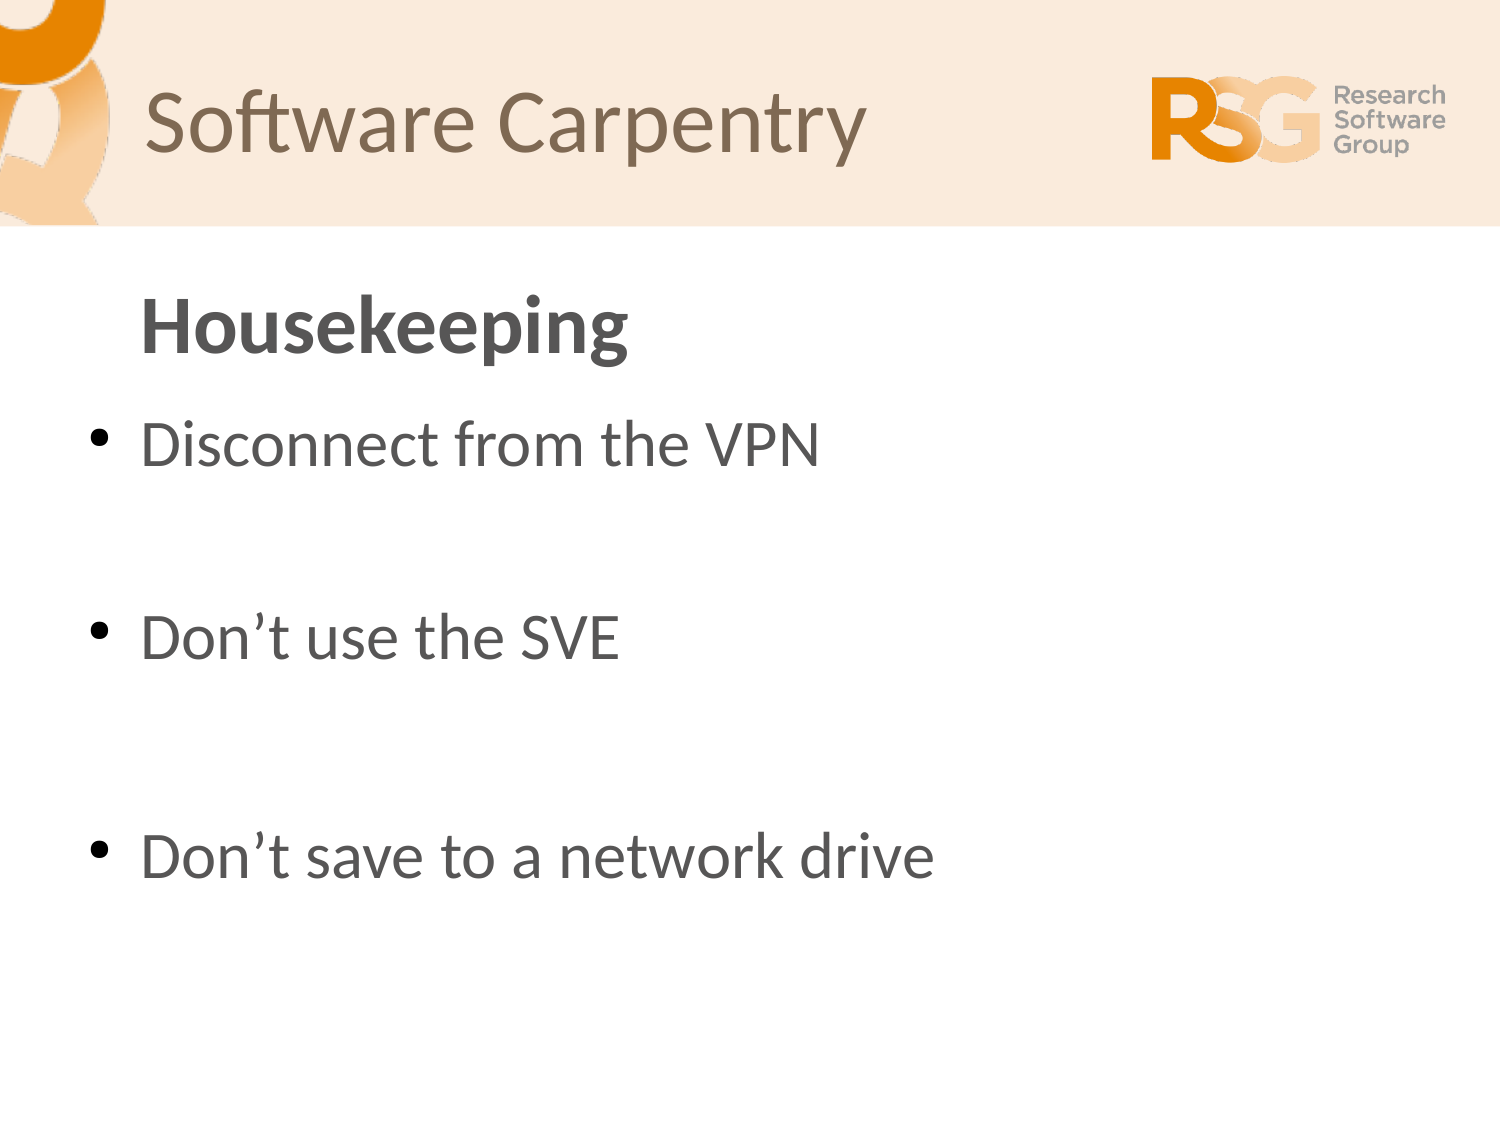

# Software Carpentry
Housekeeping
Disconnect from the VPN
Don’t use the SVE
Don’t save to a network drive